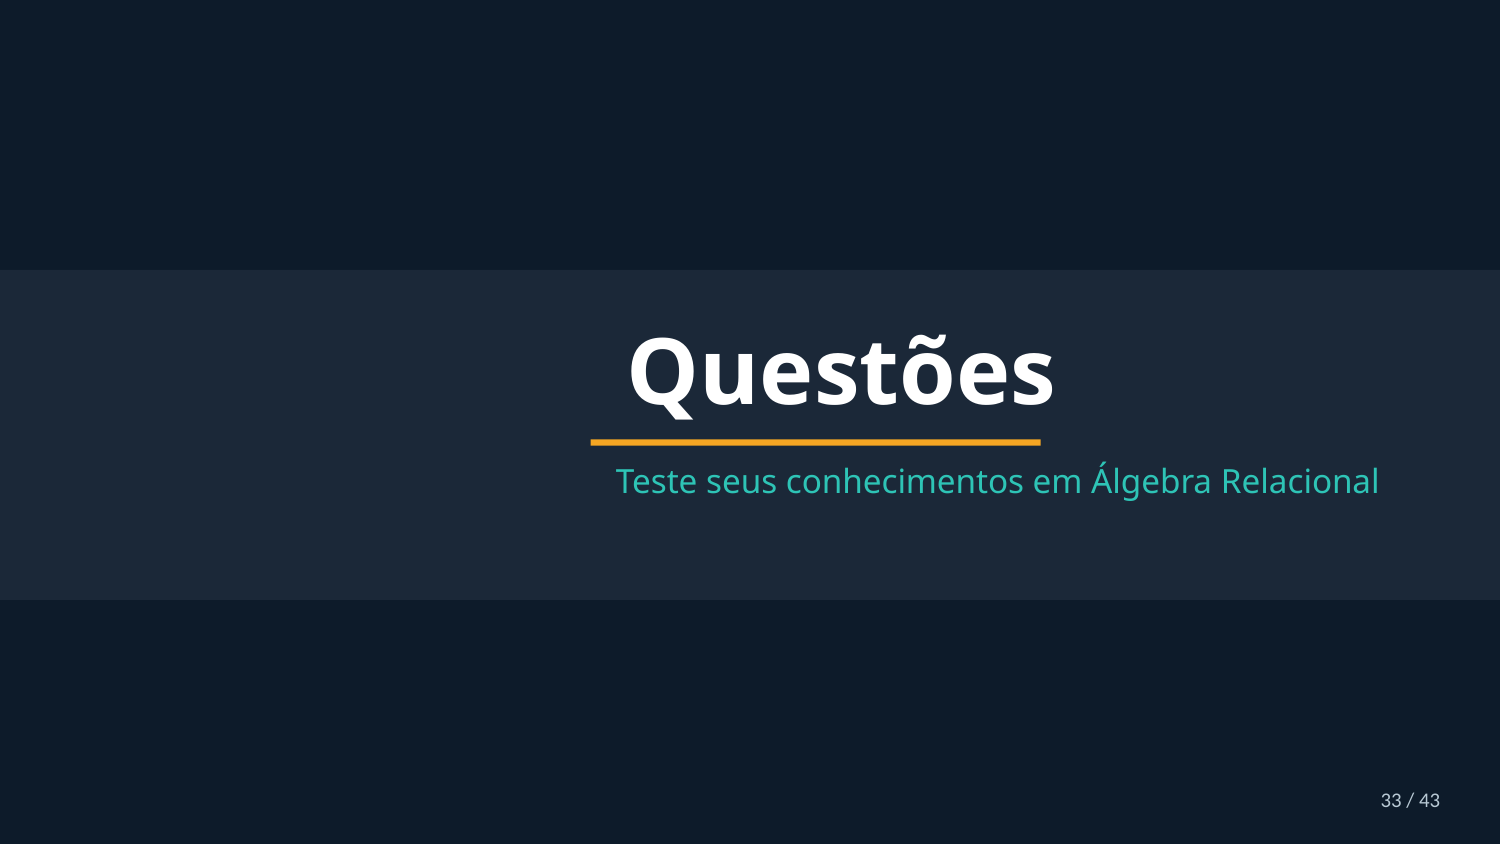

Questões
Teste seus conhecimentos em Álgebra Relacional
33 / 43